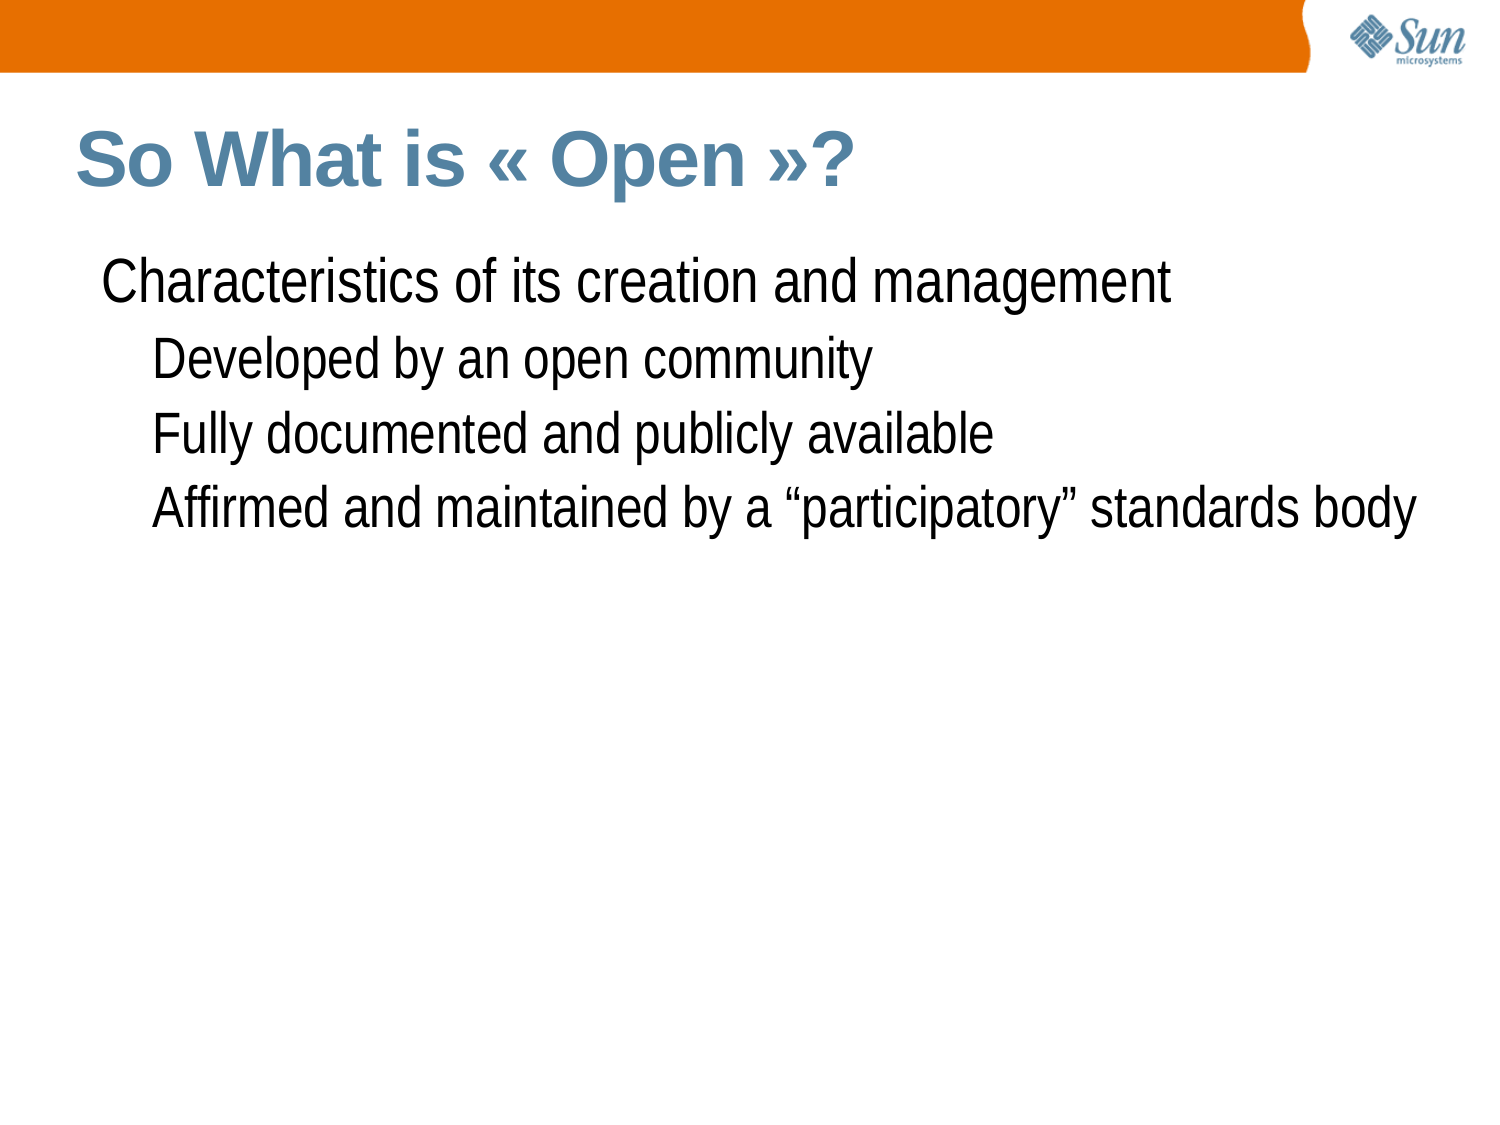

# So What is « Open »?
Characteristics of its creation and management
Developed by an open community
Fully documented and publicly available
Affirmed and maintained by a “participatory” standards body